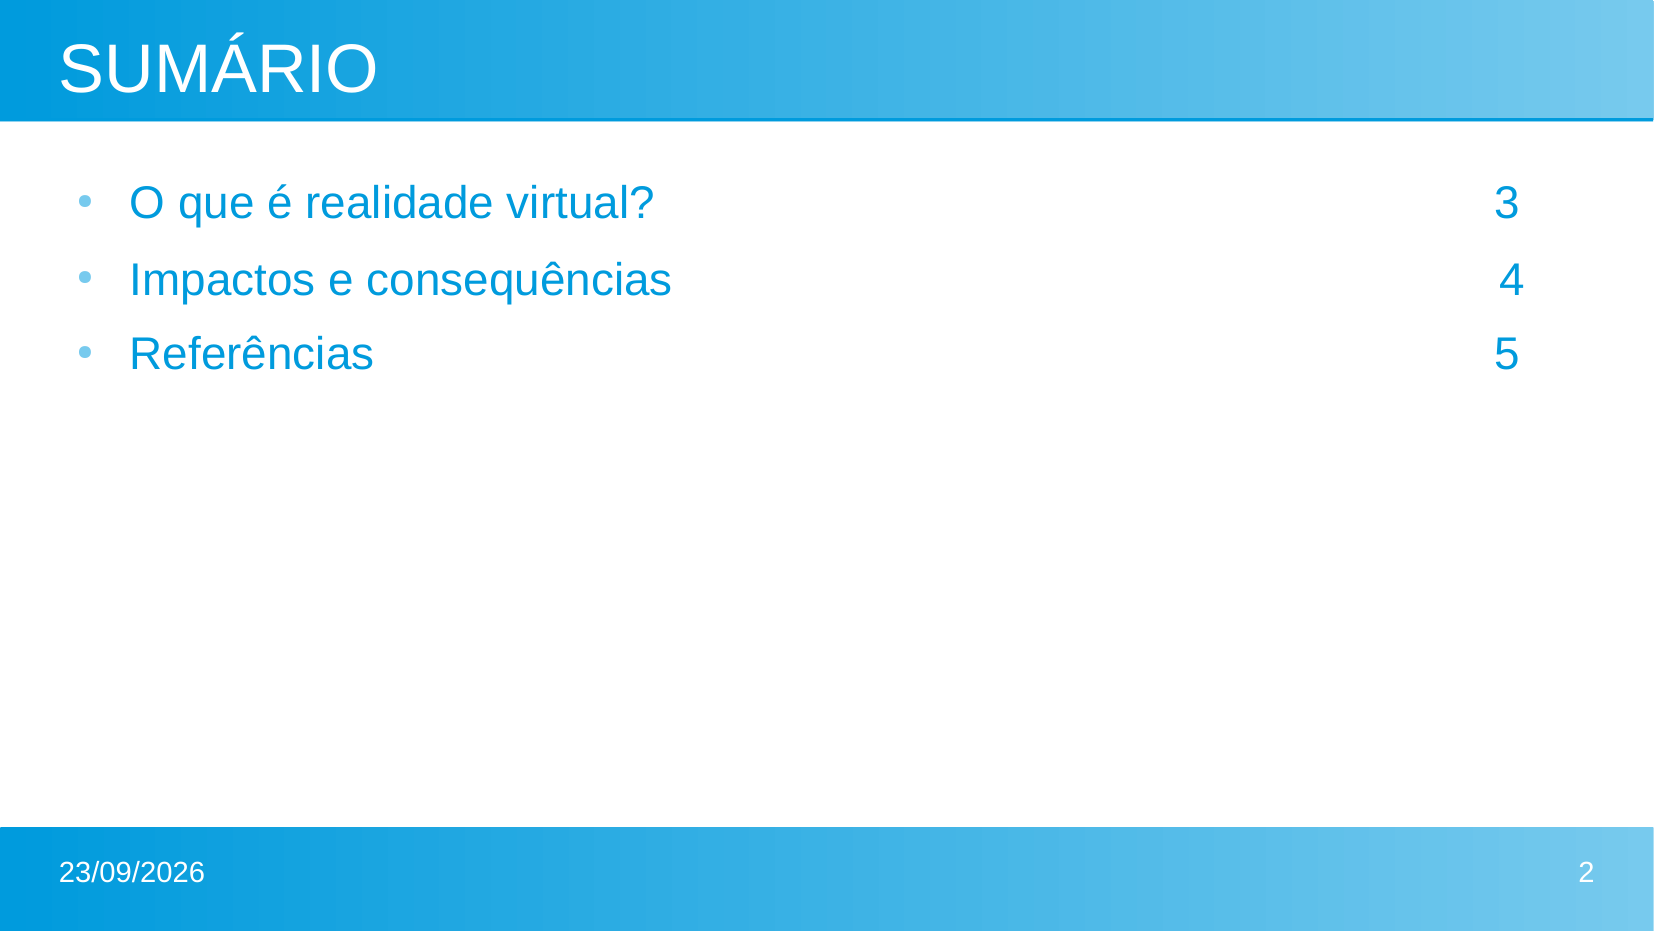

# SUMÁRIO
O que é realidade virtual? 3
Impactos e consequências 4
Referências 5
2